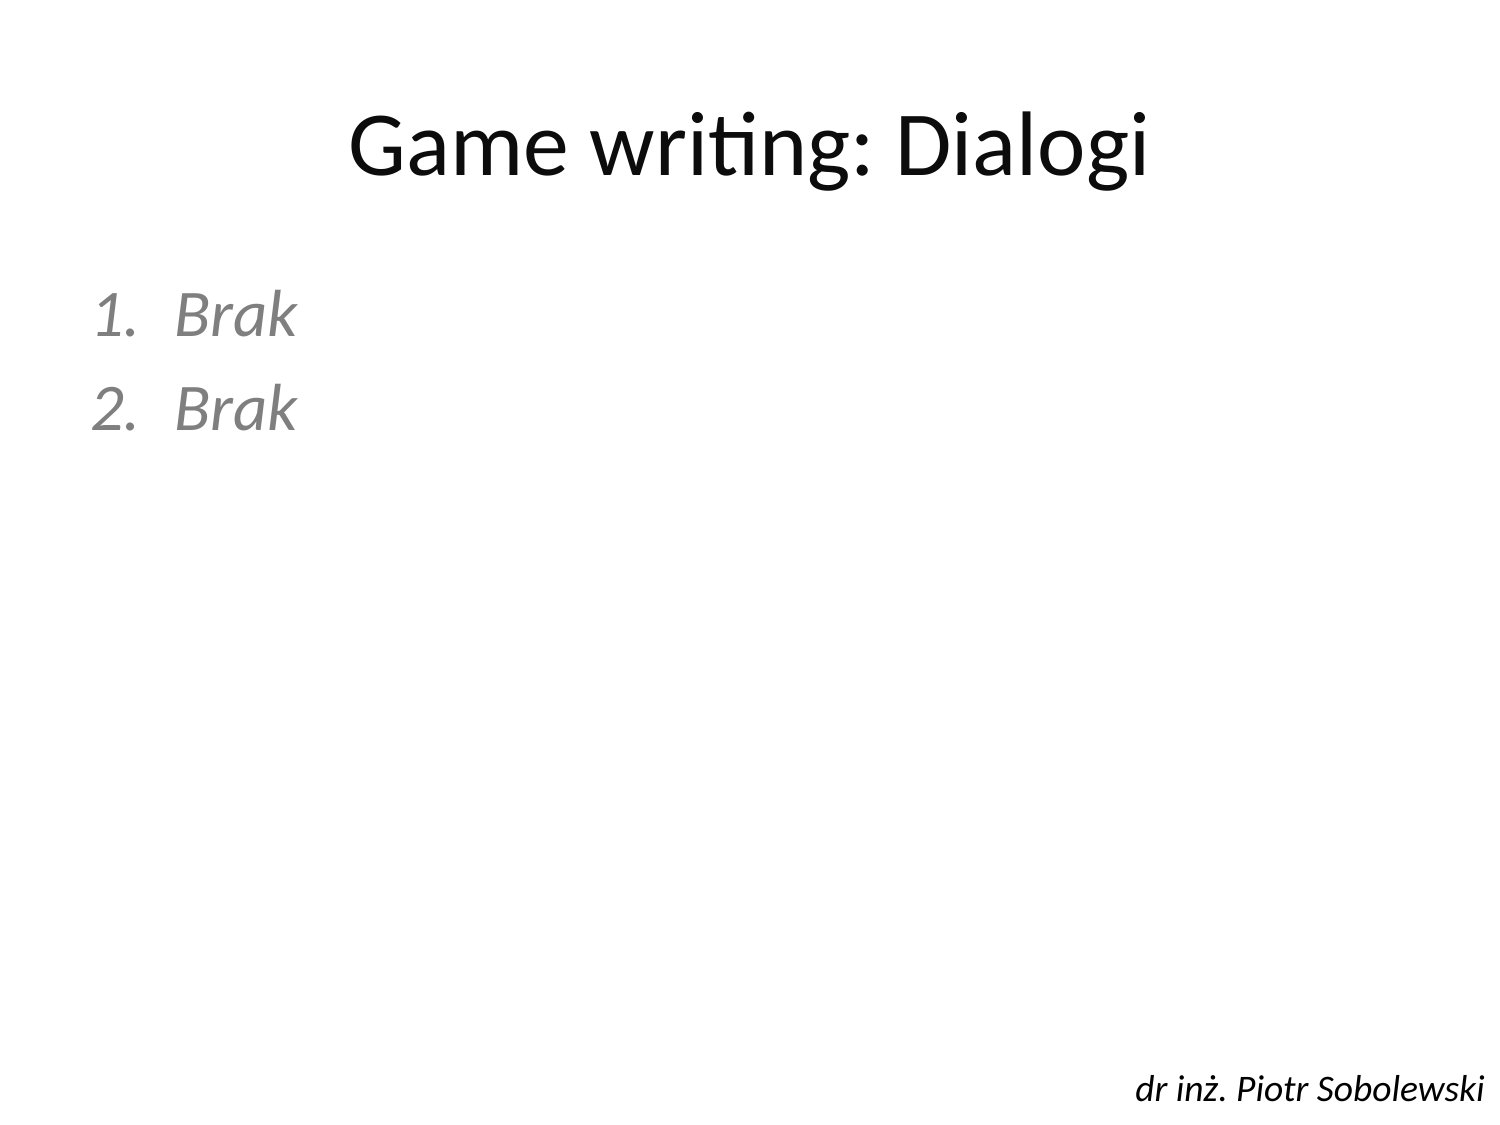

# Game writing: Dialogi
Brak
Brak
dr inż. Piotr Sobolewski